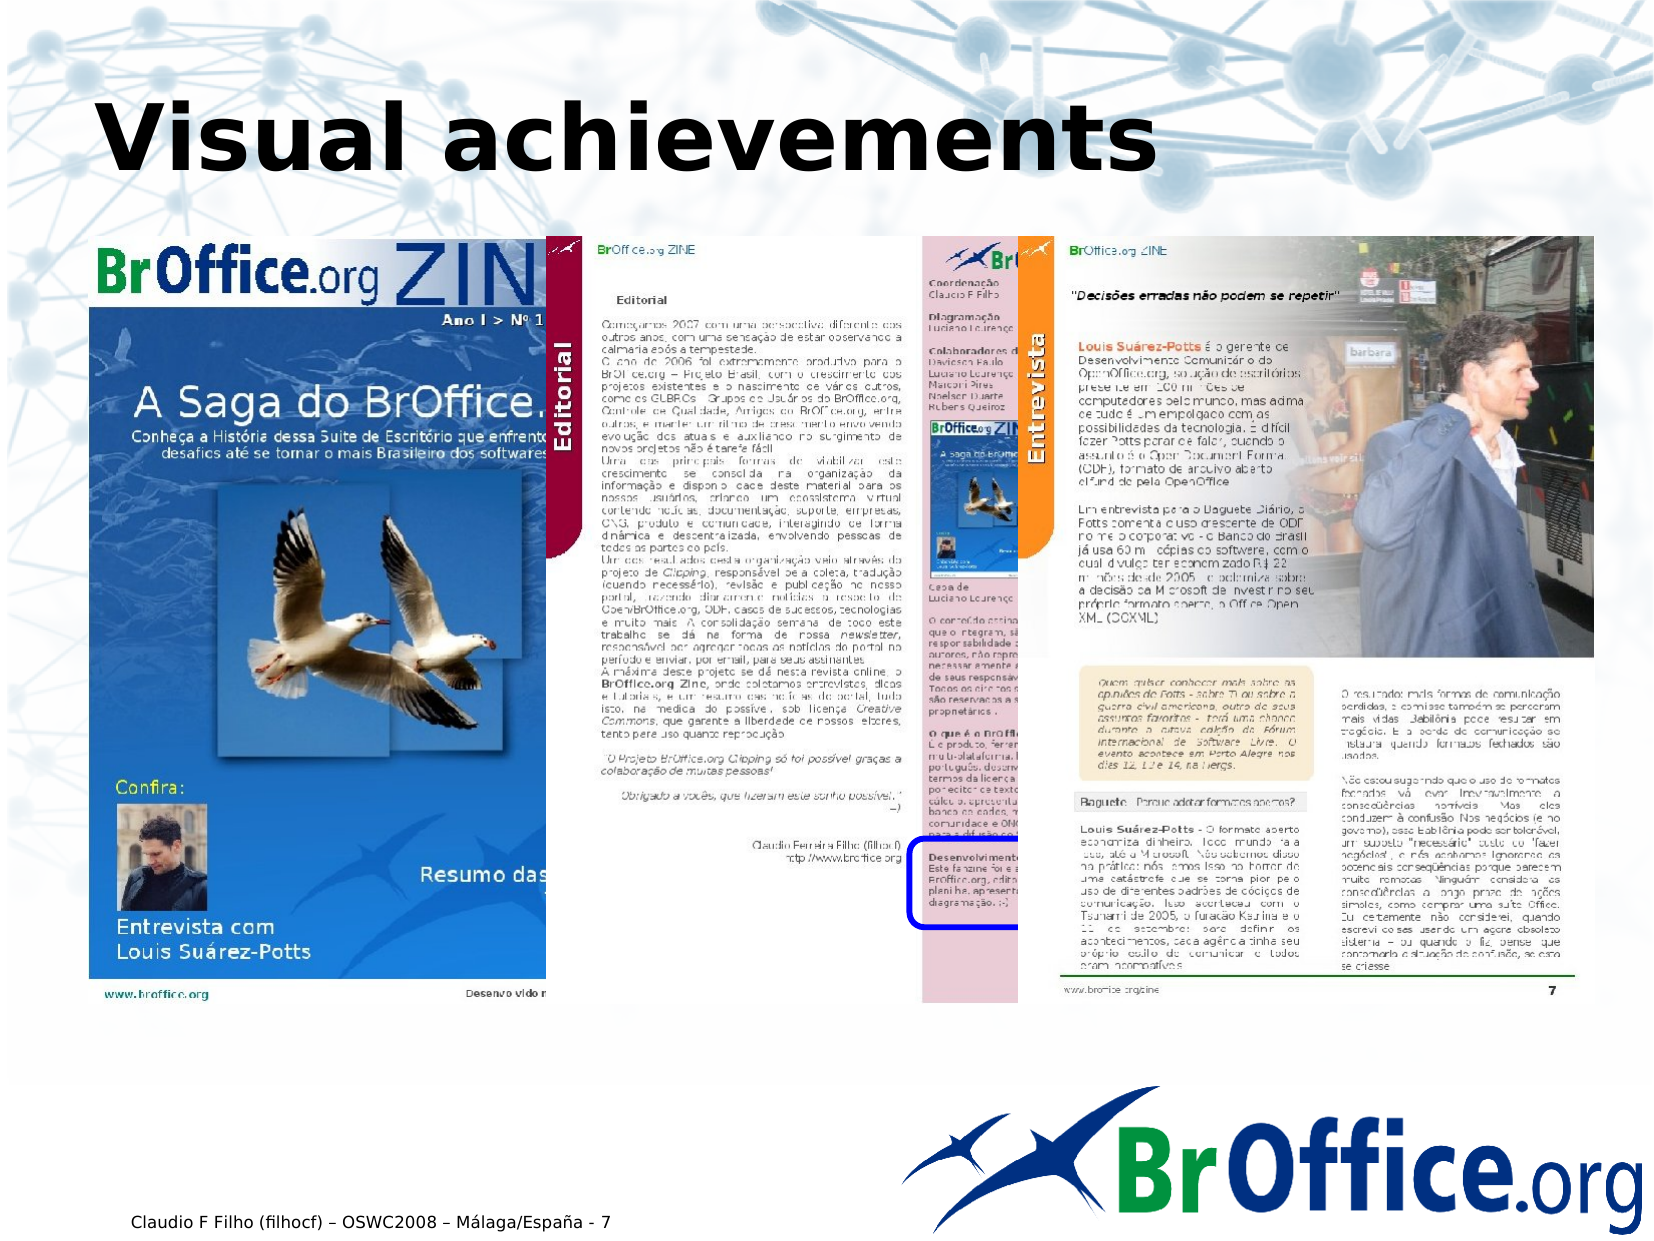

# Visual achievements
This Fanzine has been prepared in BrOffice.org, word processor, spreadsheet, presentation, and now publishing. ;-)